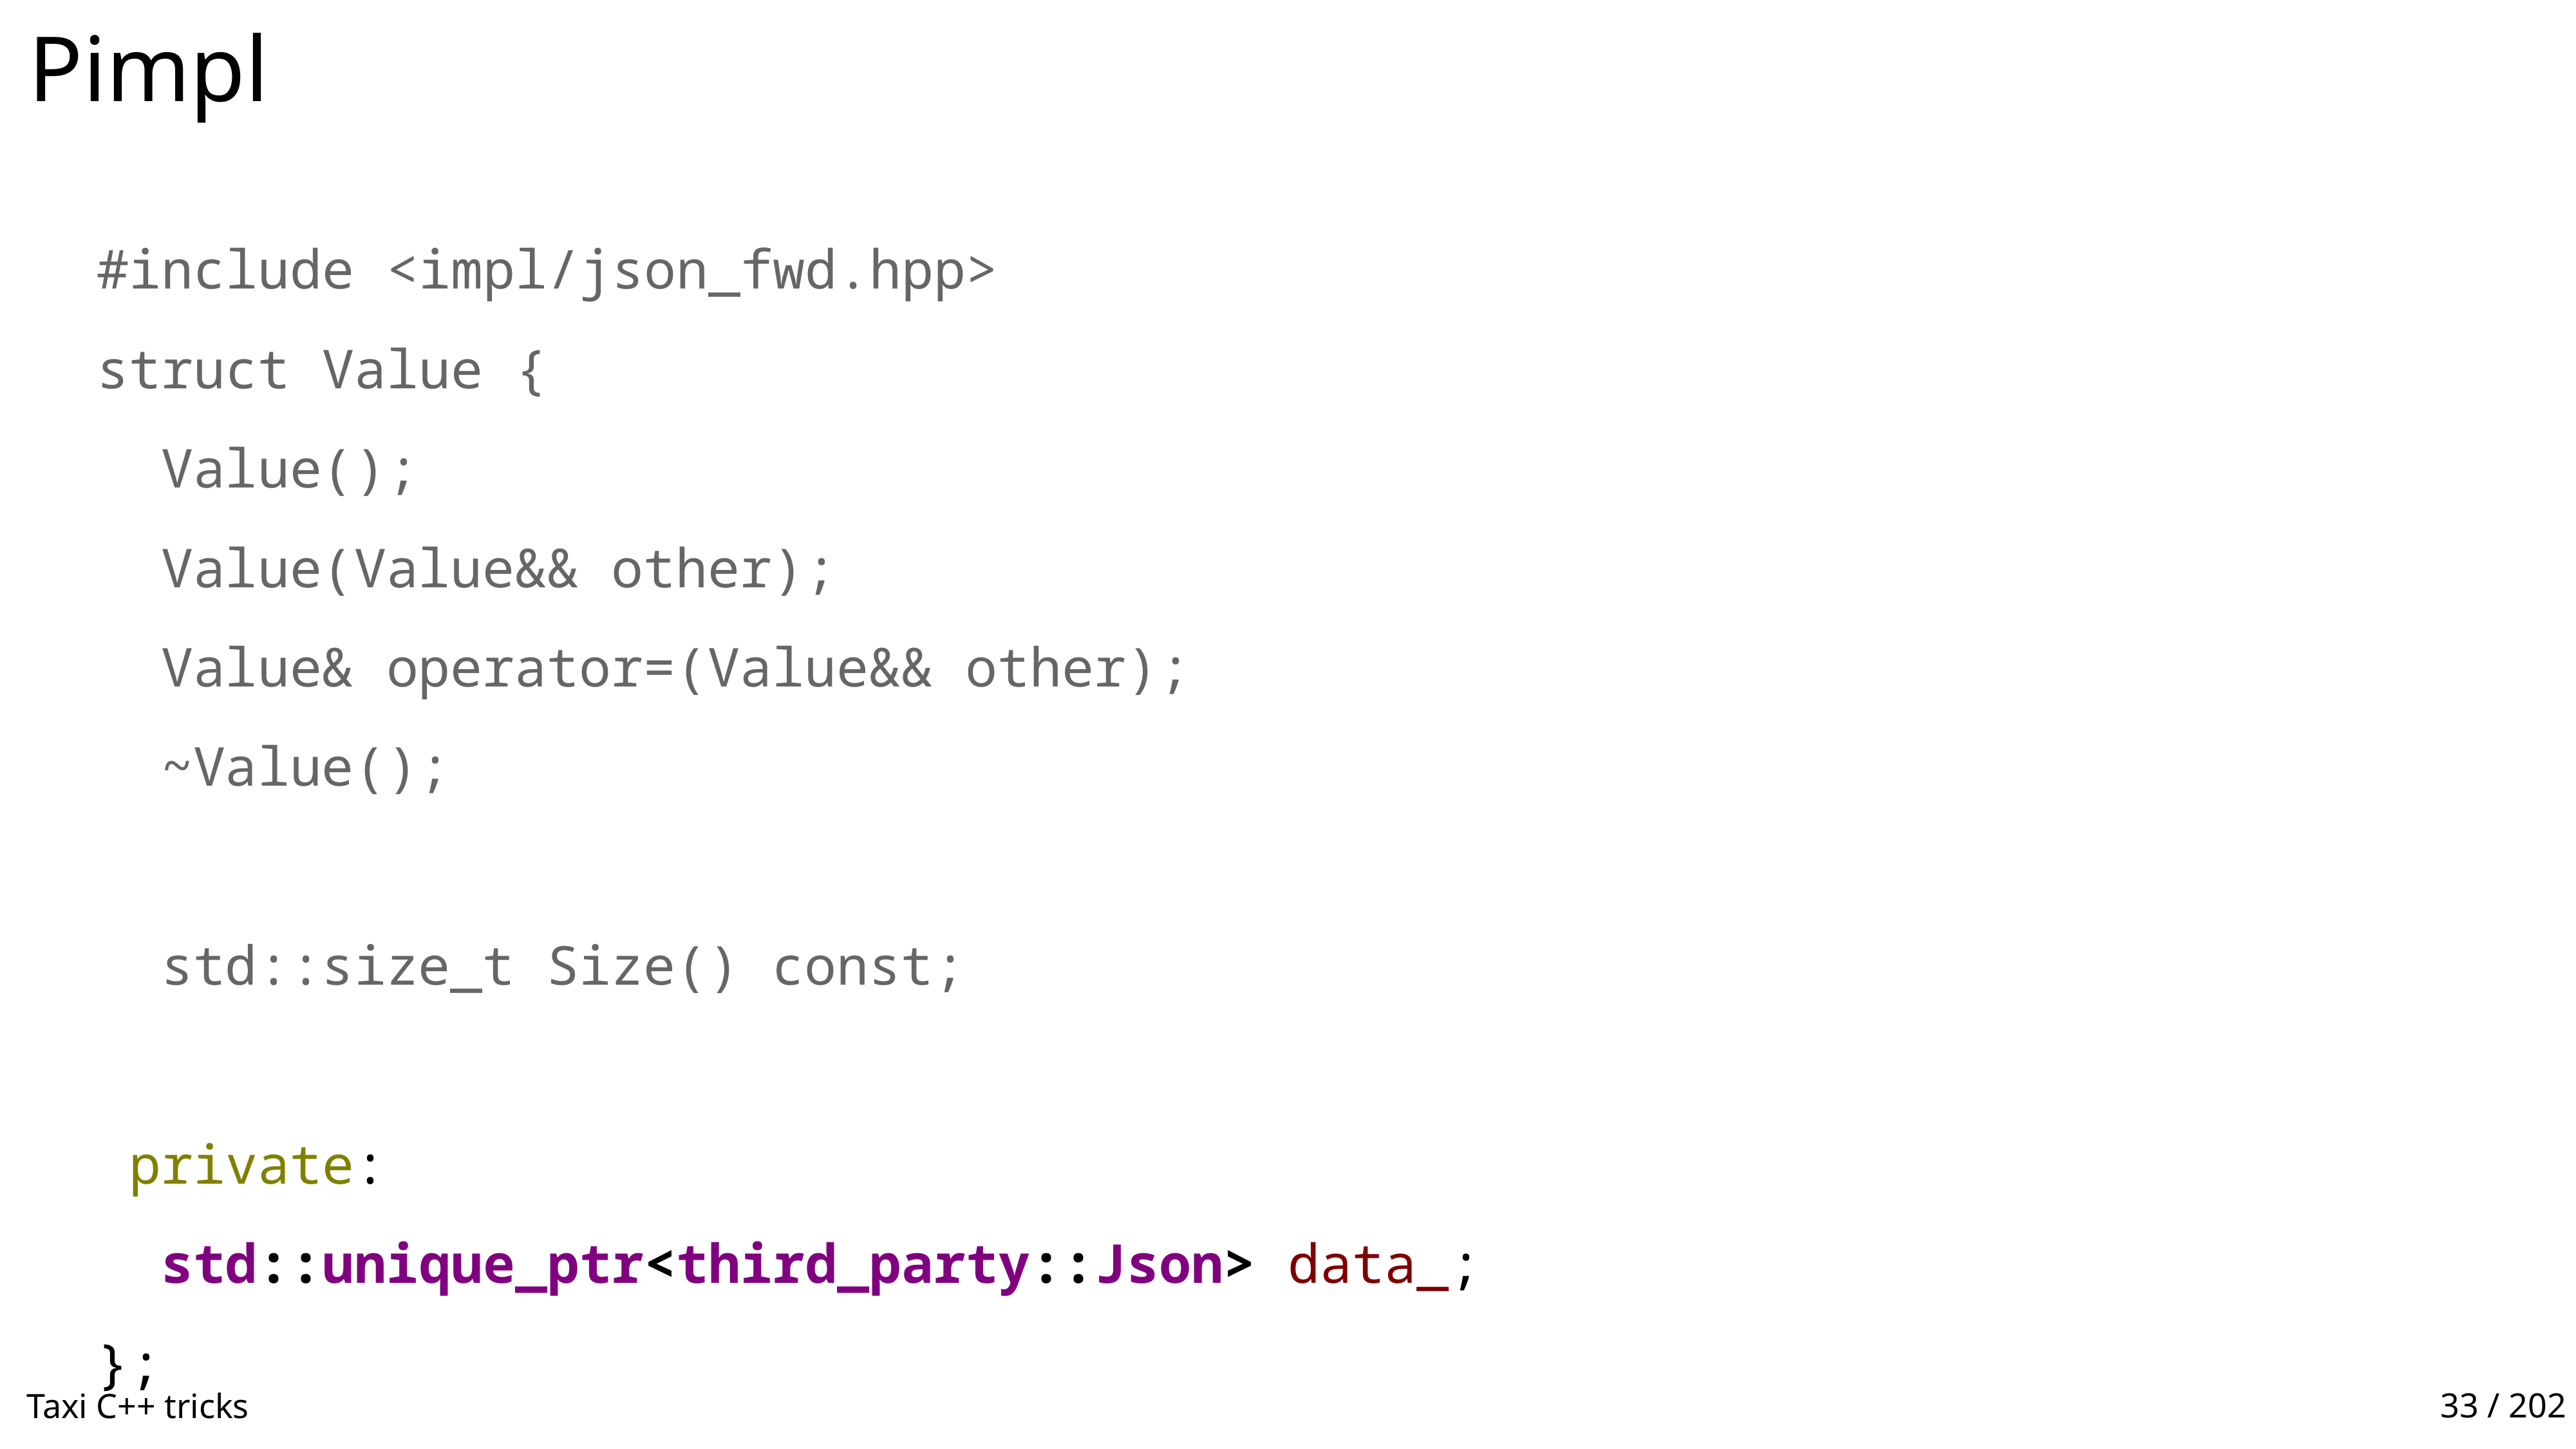

# Pimpl
#include <impl/json_fwd.hpp>
struct Value {
 Value();
 Value(Value&& other);
 Value& operator=(Value&& other);
 ~Value();
 std::size_t Size() const;
 private:
 std::unique_ptr<third_party::Json> data_;
};
Taxi C++ tricks